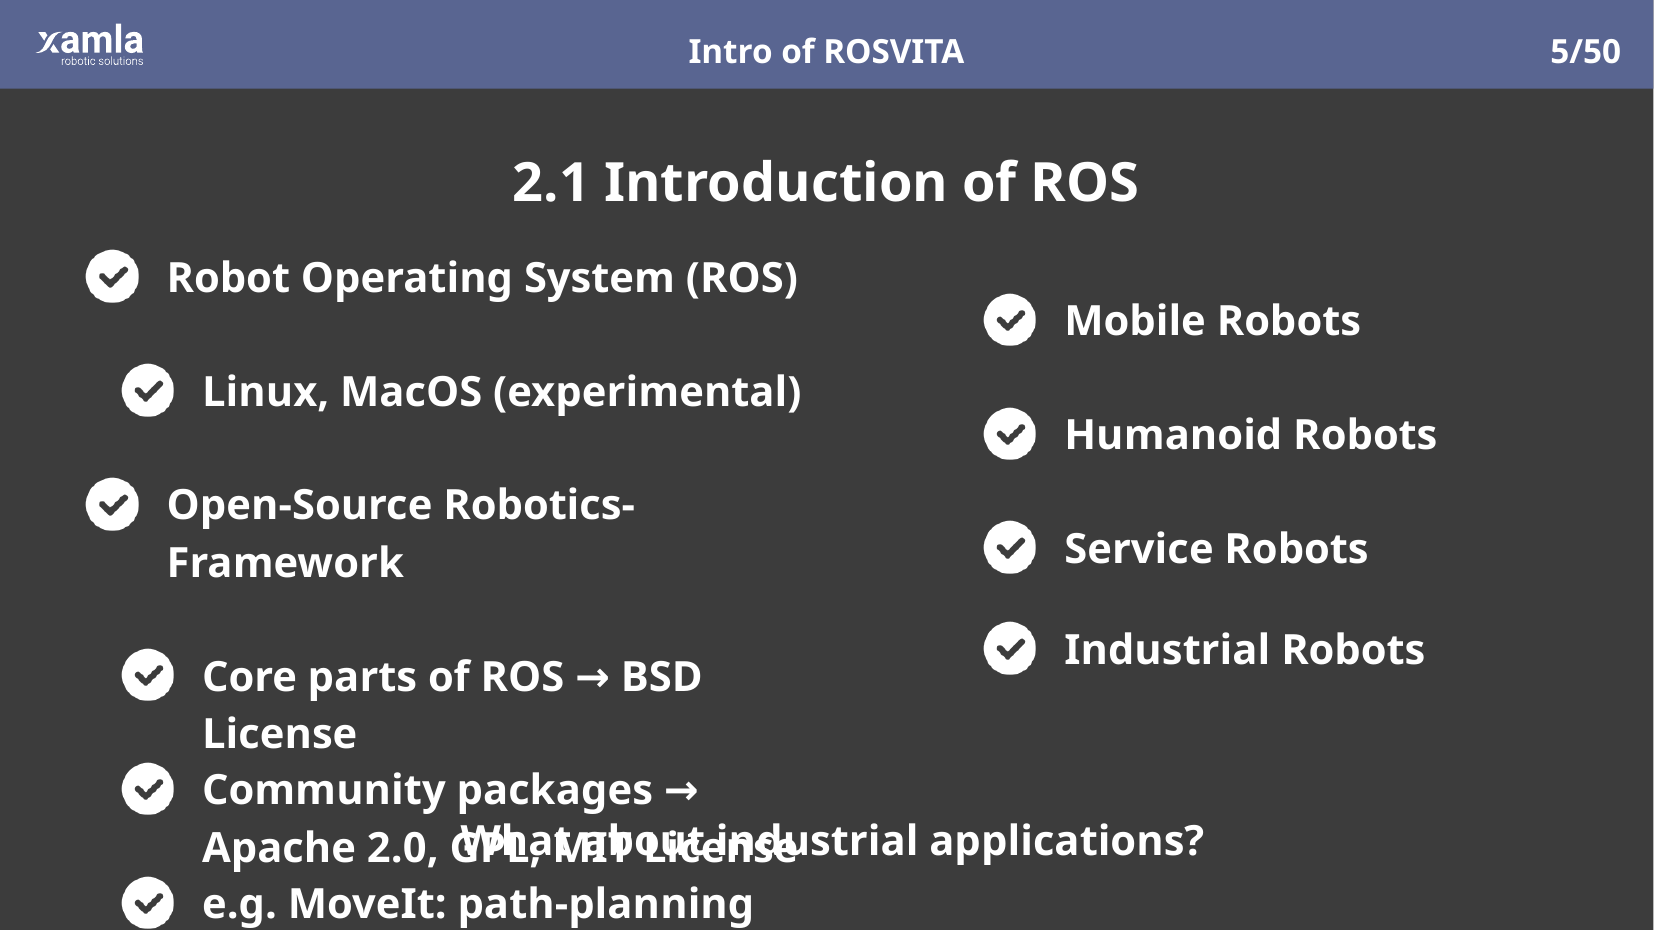

Intro of ROSVITA
5/50
2.1 Introduction of ROS
Robot Operating System (ROS)
Linux, MacOS (experimental)
Open-Source Robotics-Framework
Core parts of ROS → BSD License
Community packages → Apache 2.0, GPL, MIT License
e.g. MoveIt: path-planning with collision avoidance
Mobile Robots
Humanoid Robots
Service Robots
Industrial Robots
What about industrial applications?